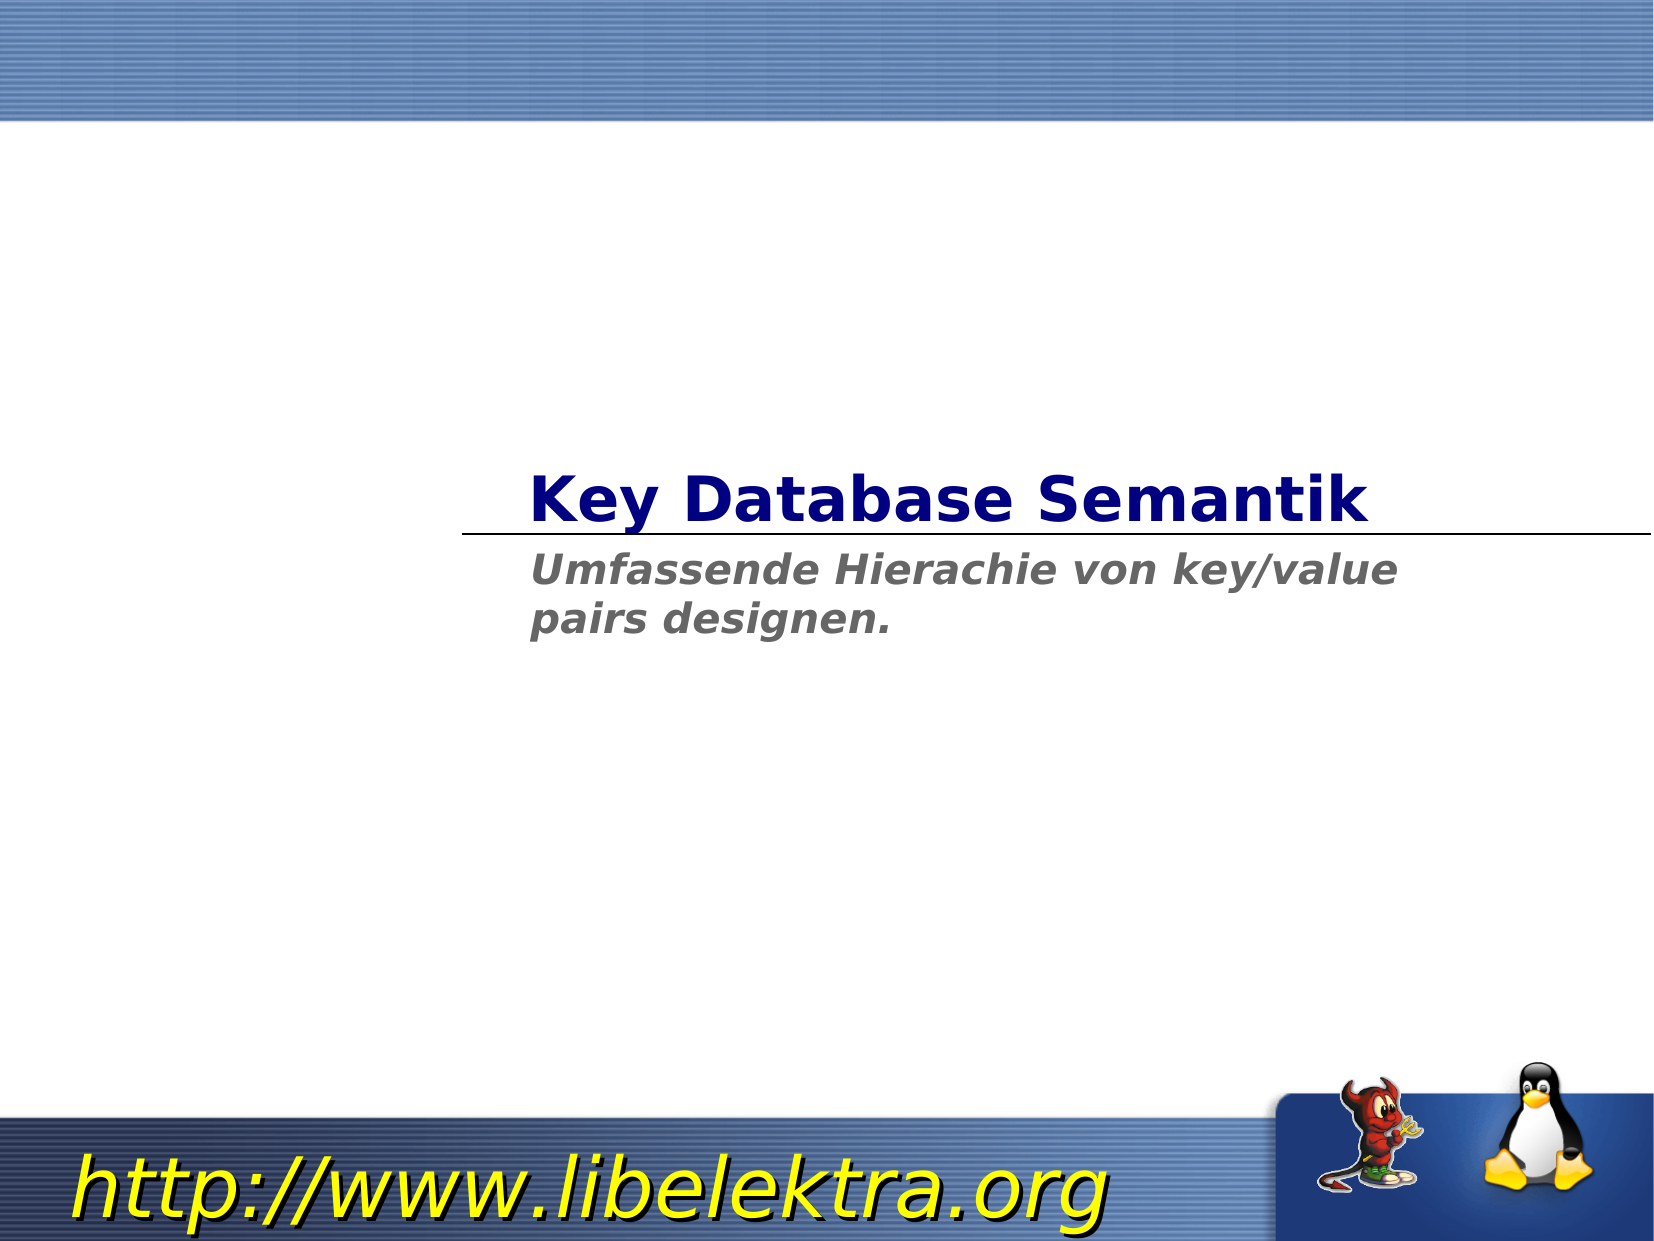

Key Database Semantik
Umfassende Hierachie von key/value pairs designen.